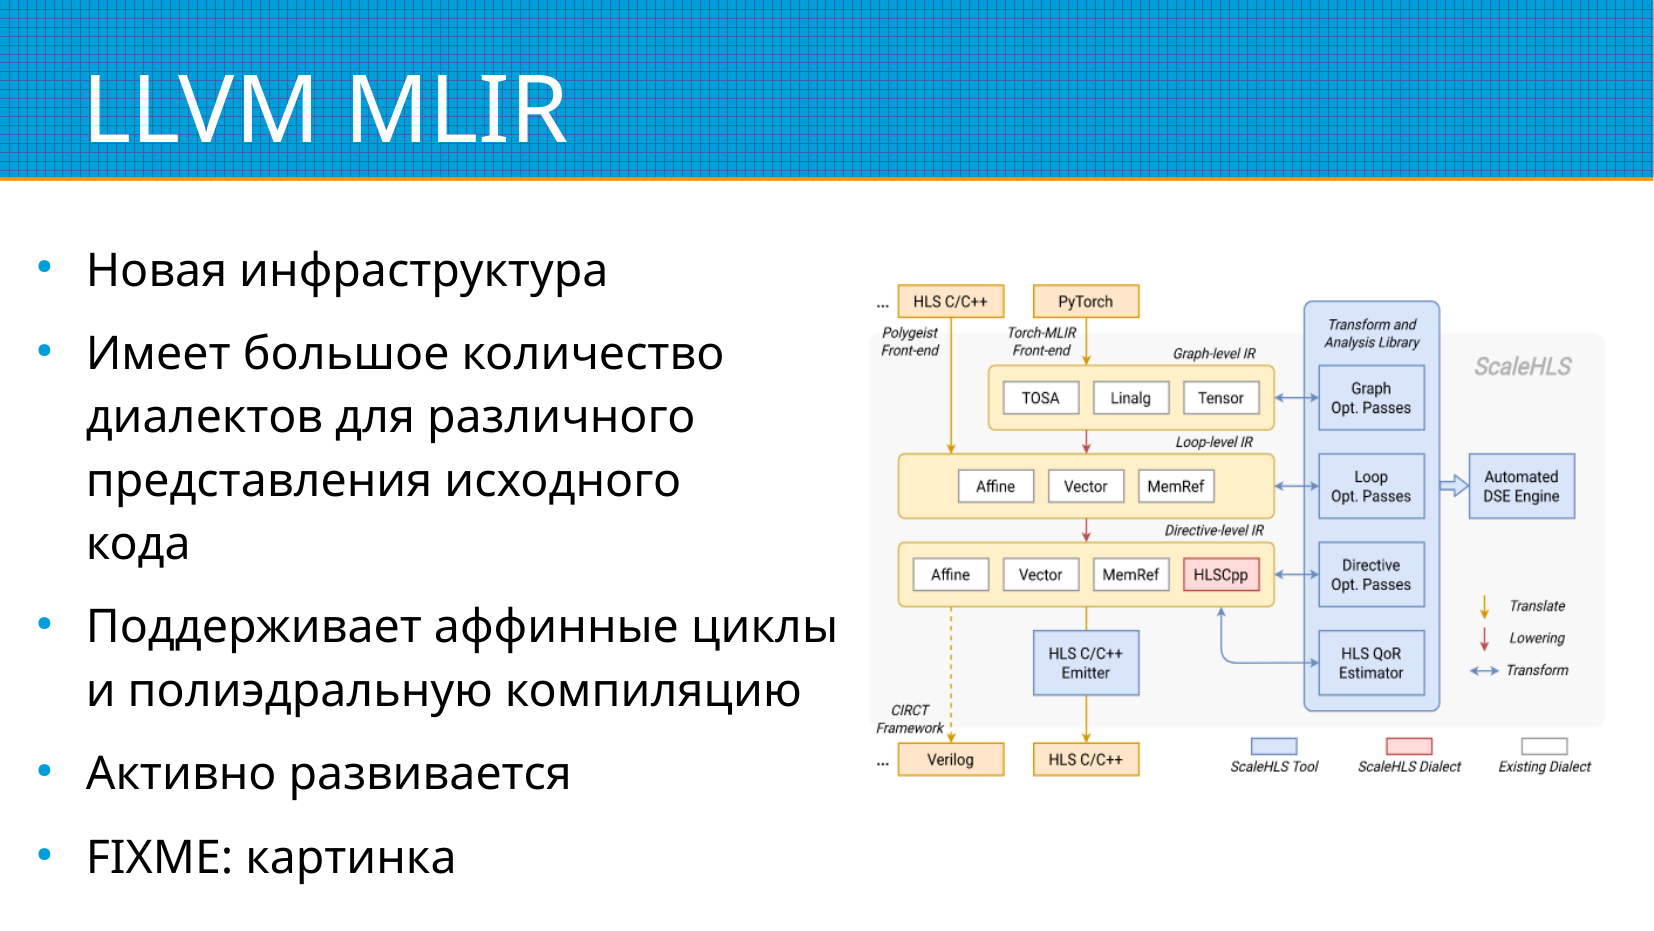

# LLVM MLIR
Новая инфраструктура
Имеет большое количество диалектов для различного представления исходного
кода
Поддерживает аффинные циклы и полиэдральную компиляцию
Активно развивается
FIXME: картинка